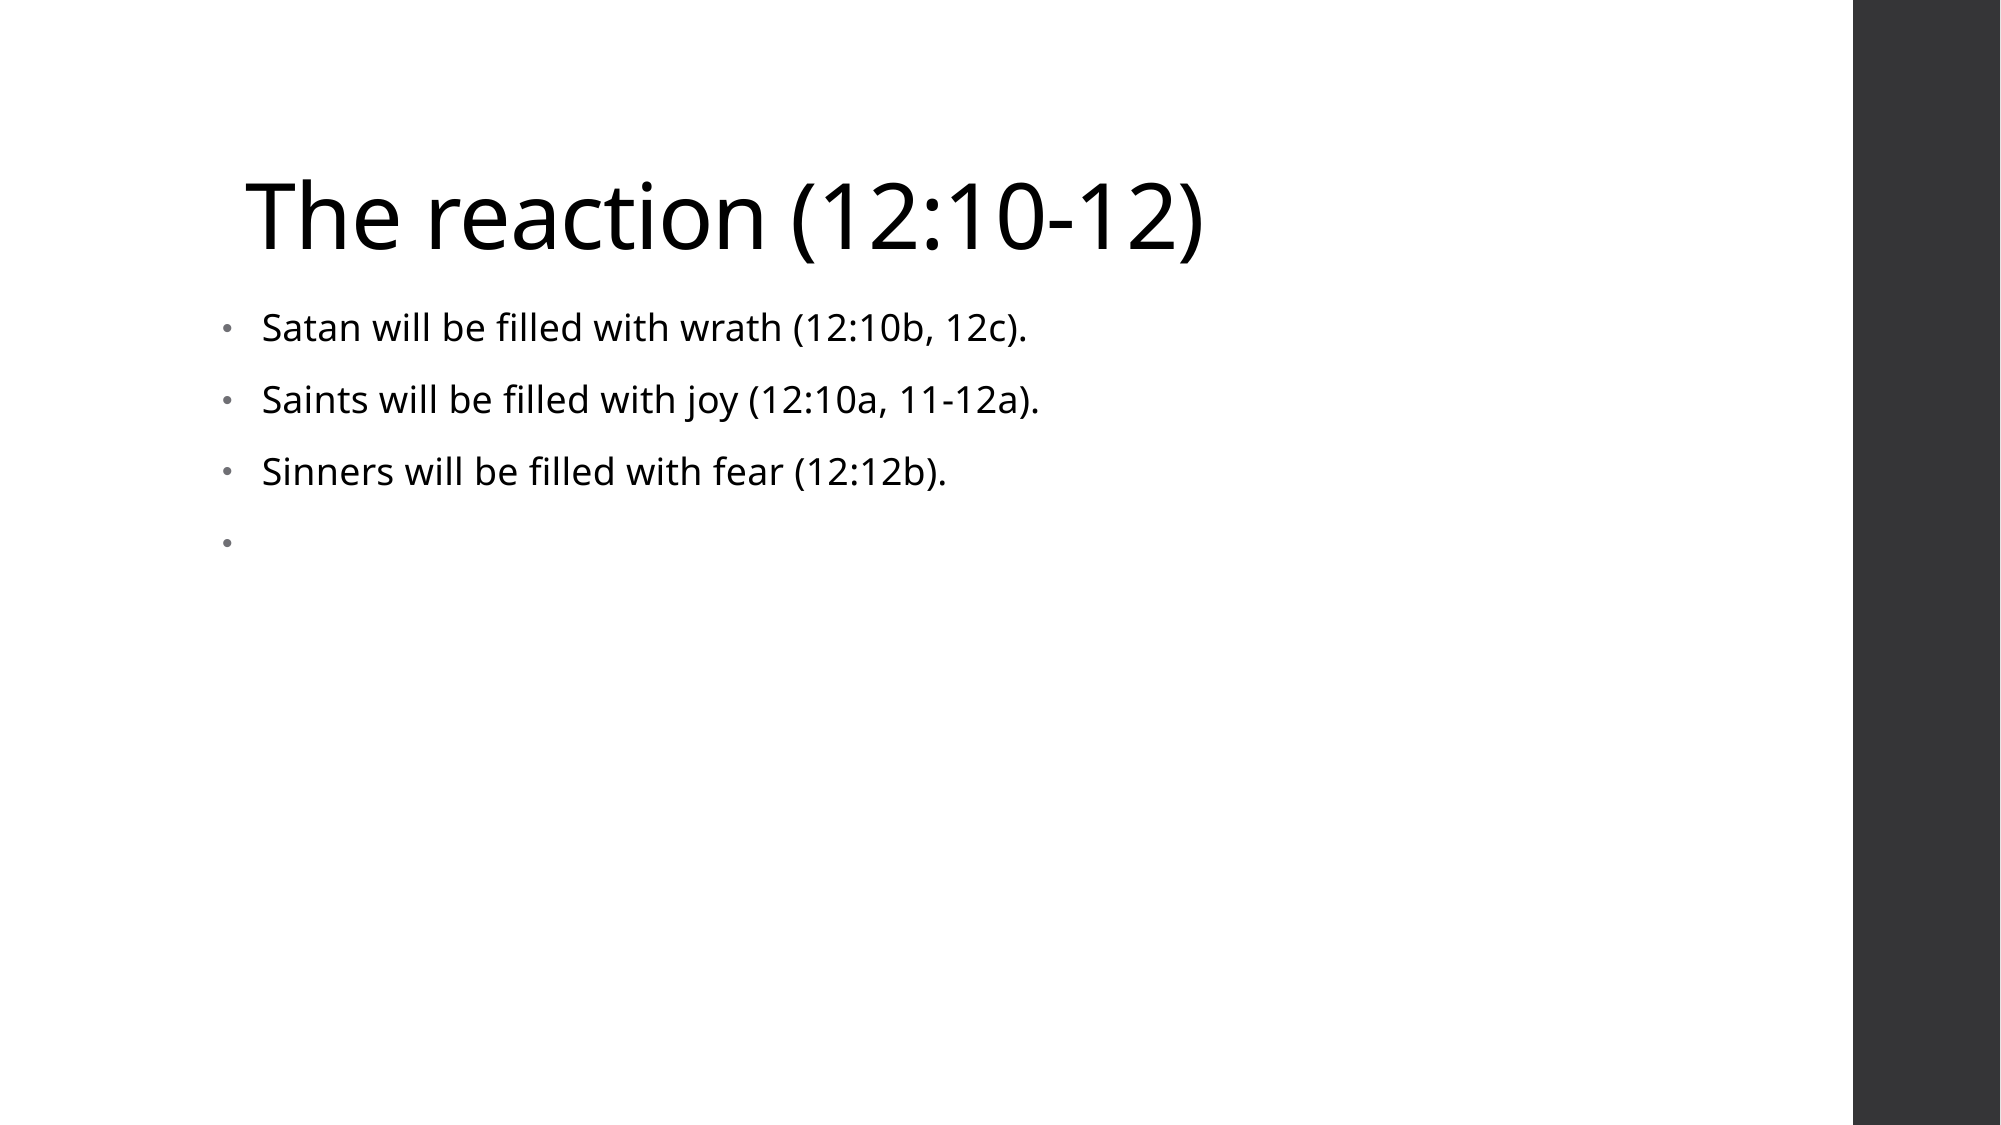

# The reaction (12:10-12)
 Satan will be filled with wrath (12:10b, 12c).
 Saints will be filled with joy (12:10a, 11-12a).
 Sinners will be filled with fear (12:12b).